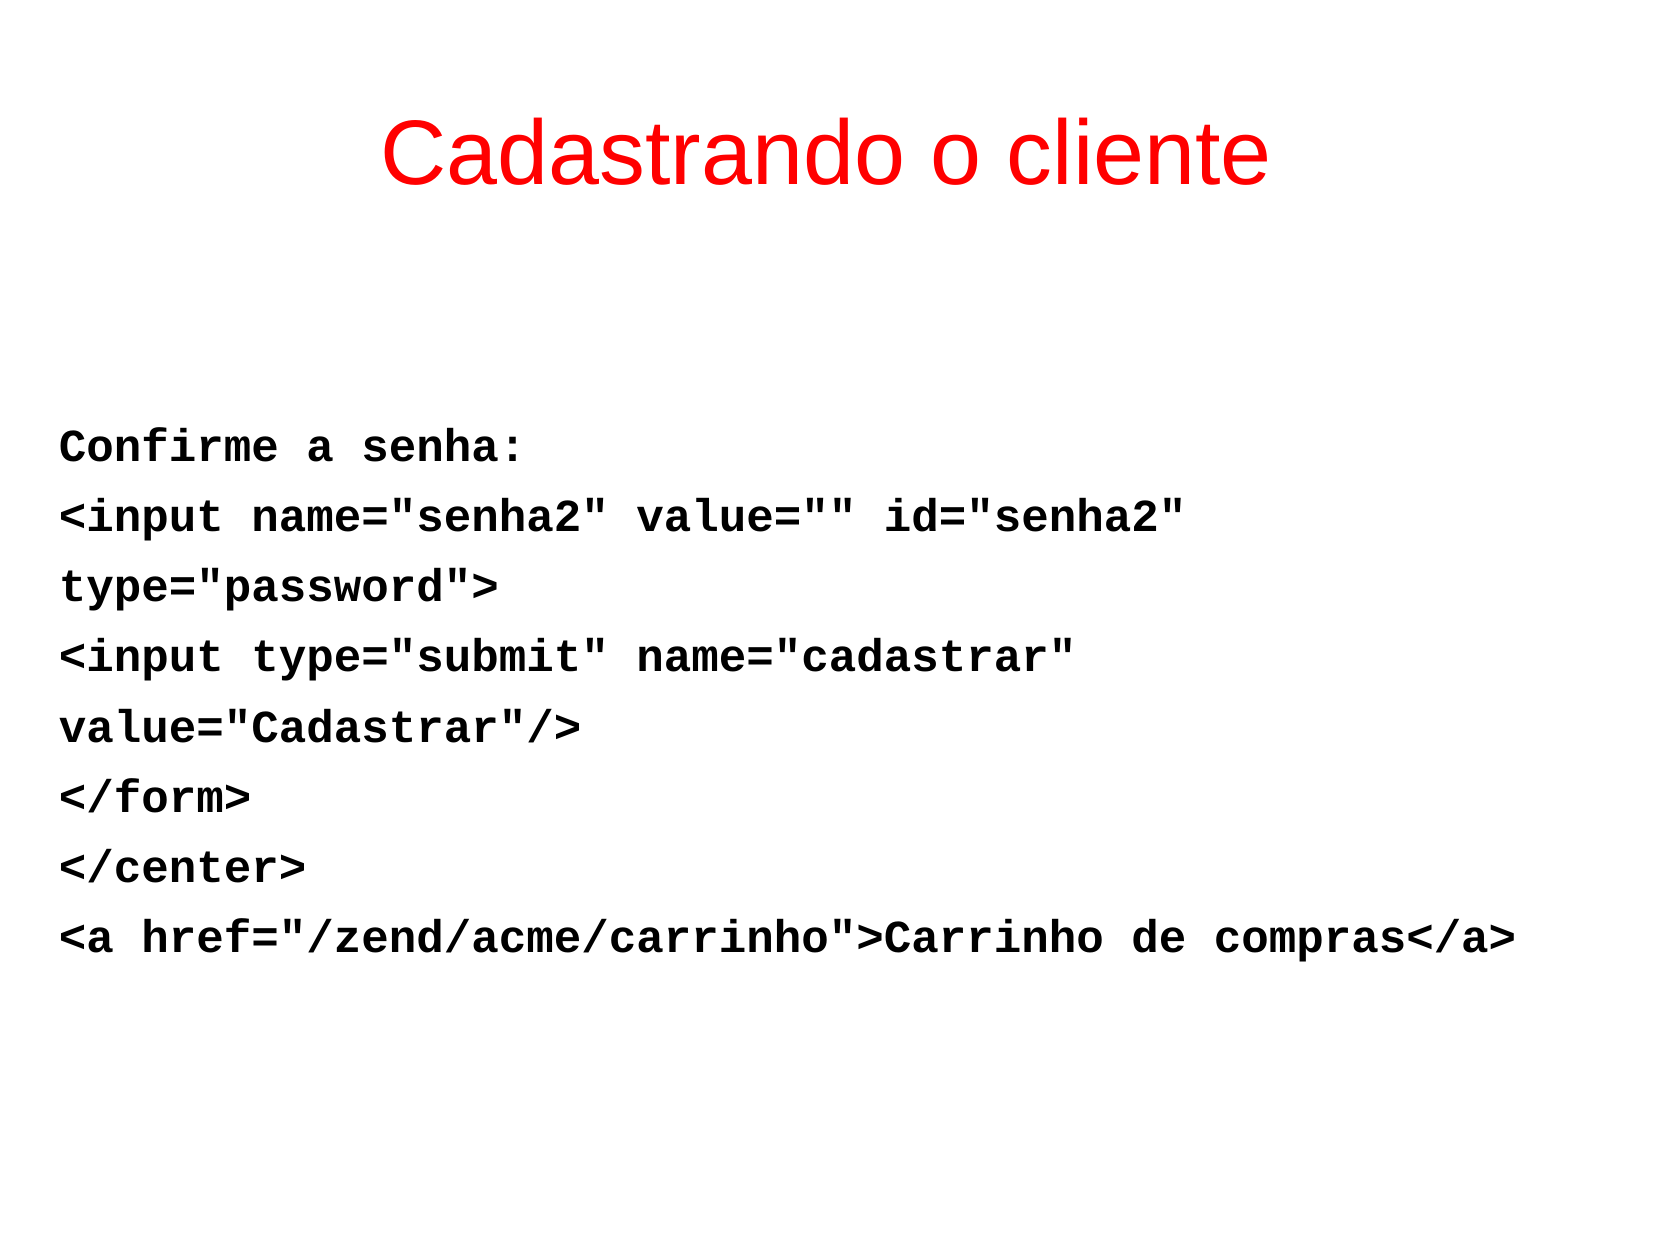

# Cadastrando o cliente
Confirme a senha:
<input name="senha2" value="" id="senha2"
type="password">
<input type="submit" name="cadastrar"
value="Cadastrar"/>
</form>
</center>
<a href="/zend/acme/carrinho">Carrinho de compras</a>